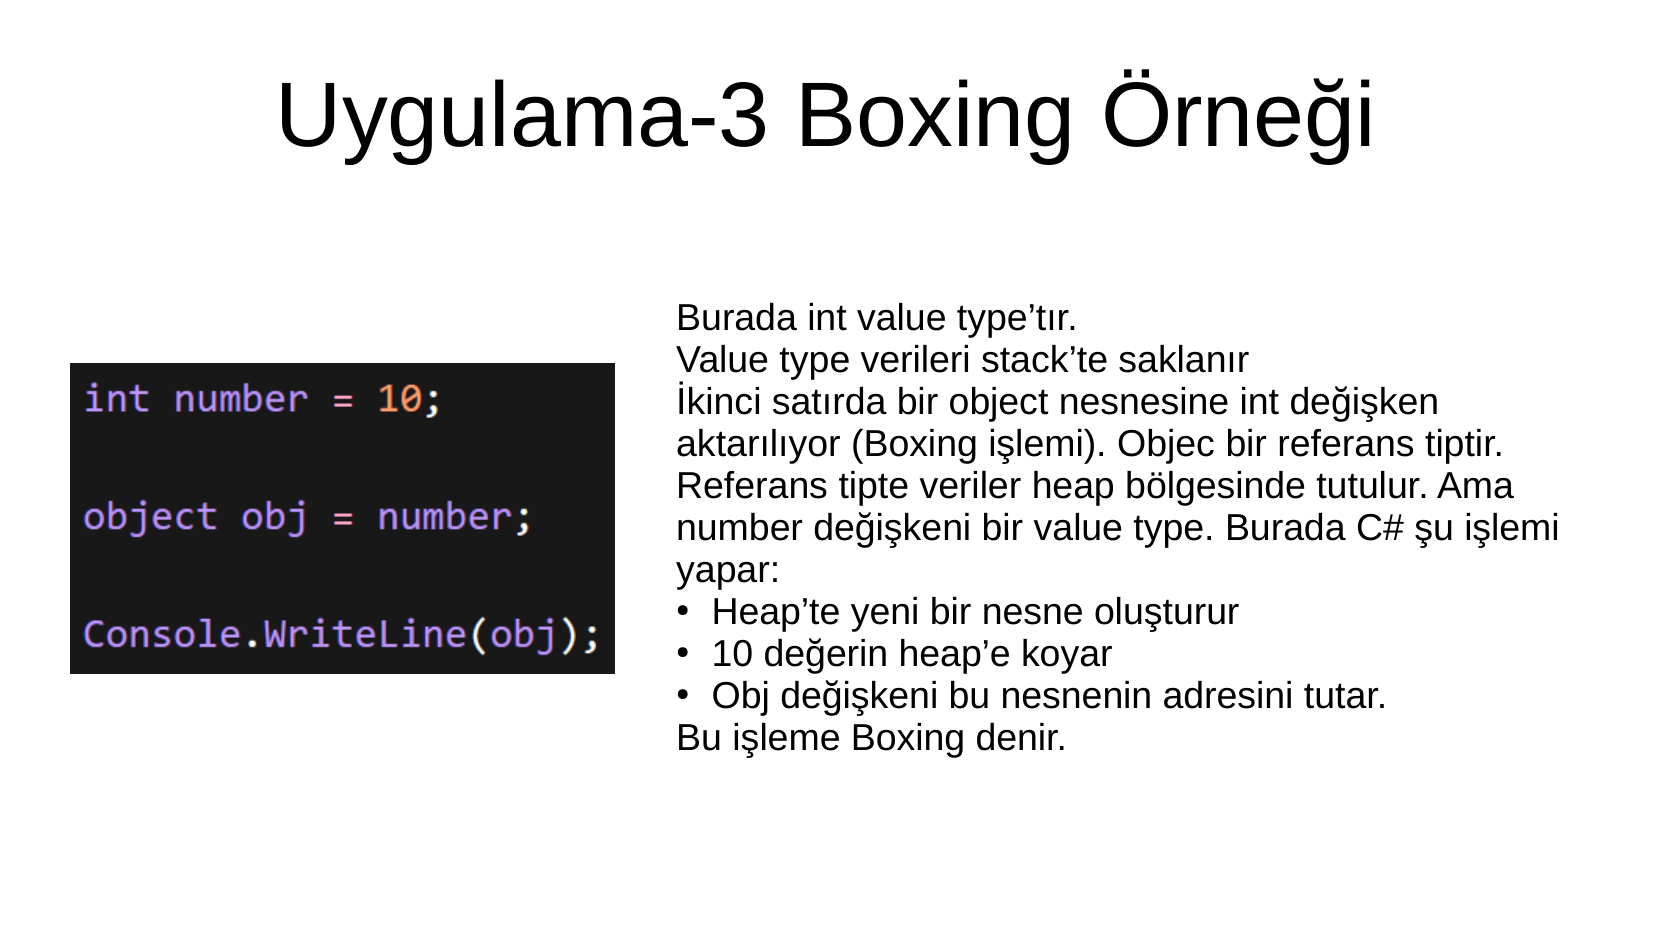

# Uygulama-3 Boxing Örneği
Burada int value type’tır.
Value type verileri stack’te saklanır
İkinci satırda bir object nesnesine int değişken aktarılıyor (Boxing işlemi). Objec bir referans tiptir. Referans tipte veriler heap bölgesinde tutulur. Ama number değişkeni bir value type. Burada C# şu işlemi yapar:
Heap’te yeni bir nesne oluşturur
10 değerin heap’e koyar
Obj değişkeni bu nesnenin adresini tutar.
Bu işleme Boxing denir.